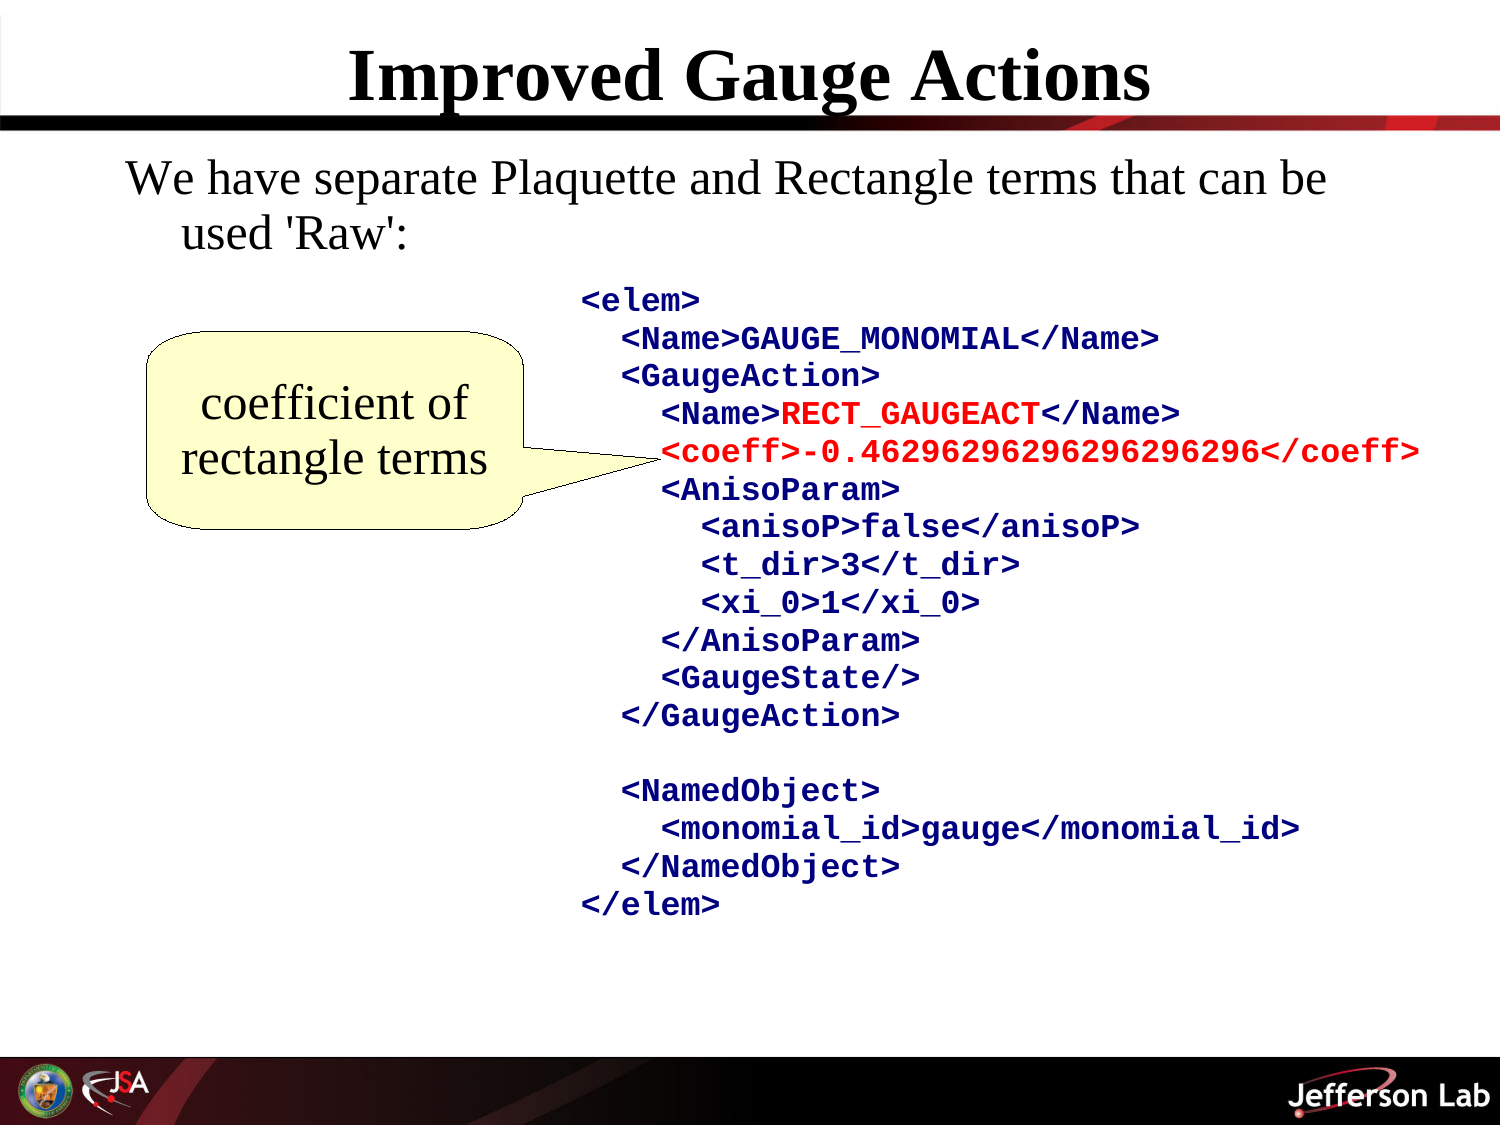

# Improved Gauge Actions
We have separate Plaquette and Rectangle terms that can be used 'Raw':
 <elem>
 <Name>GAUGE_MONOMIAL</Name>
 <GaugeAction>
 <Name>RECT_GAUGEACT</Name>
 <coeff>-0.46296296296296296296</coeff>
 <AnisoParam>
 <anisoP>false</anisoP>
 <t_dir>3</t_dir>
 <xi_0>1</xi_0>
 </AnisoParam>
 <GaugeState/>
 </GaugeAction>
 <NamedObject>
 <monomial_id>gauge</monomial_id>
 </NamedObject>
 </elem>
coefficient of rectangle terms